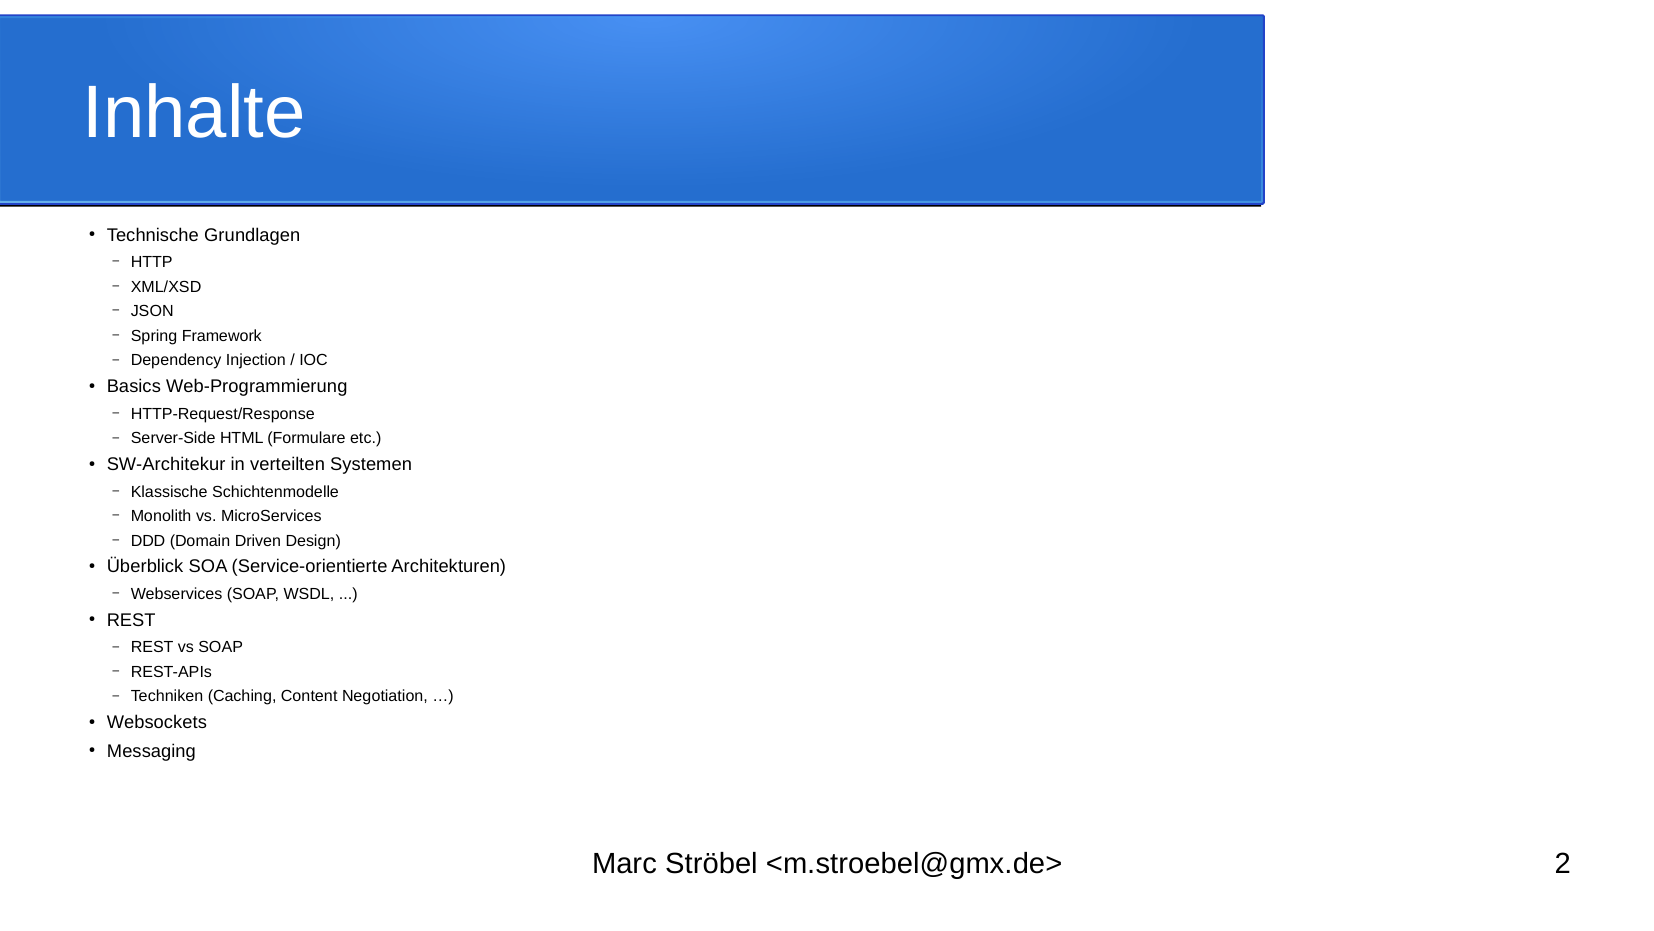

# Inhalte
Technische Grundlagen
HTTP
XML/XSD
JSON
Spring Framework
Dependency Injection / IOC
Basics Web-Programmierung
HTTP-Request/Response
Server-Side HTML (Formulare etc.)
SW-Architekur in verteilten Systemen
Klassische Schichtenmodelle
Monolith vs. MicroServices
DDD (Domain Driven Design)
Überblick SOA (Service-orientierte Architekturen)
Webservices (SOAP, WSDL, ...)
REST
REST vs SOAP
REST-APIs
Techniken (Caching, Content Negotiation, …)
Websockets
Messaging
Marc Ströbel <m.stroebel@gmx.de>
2